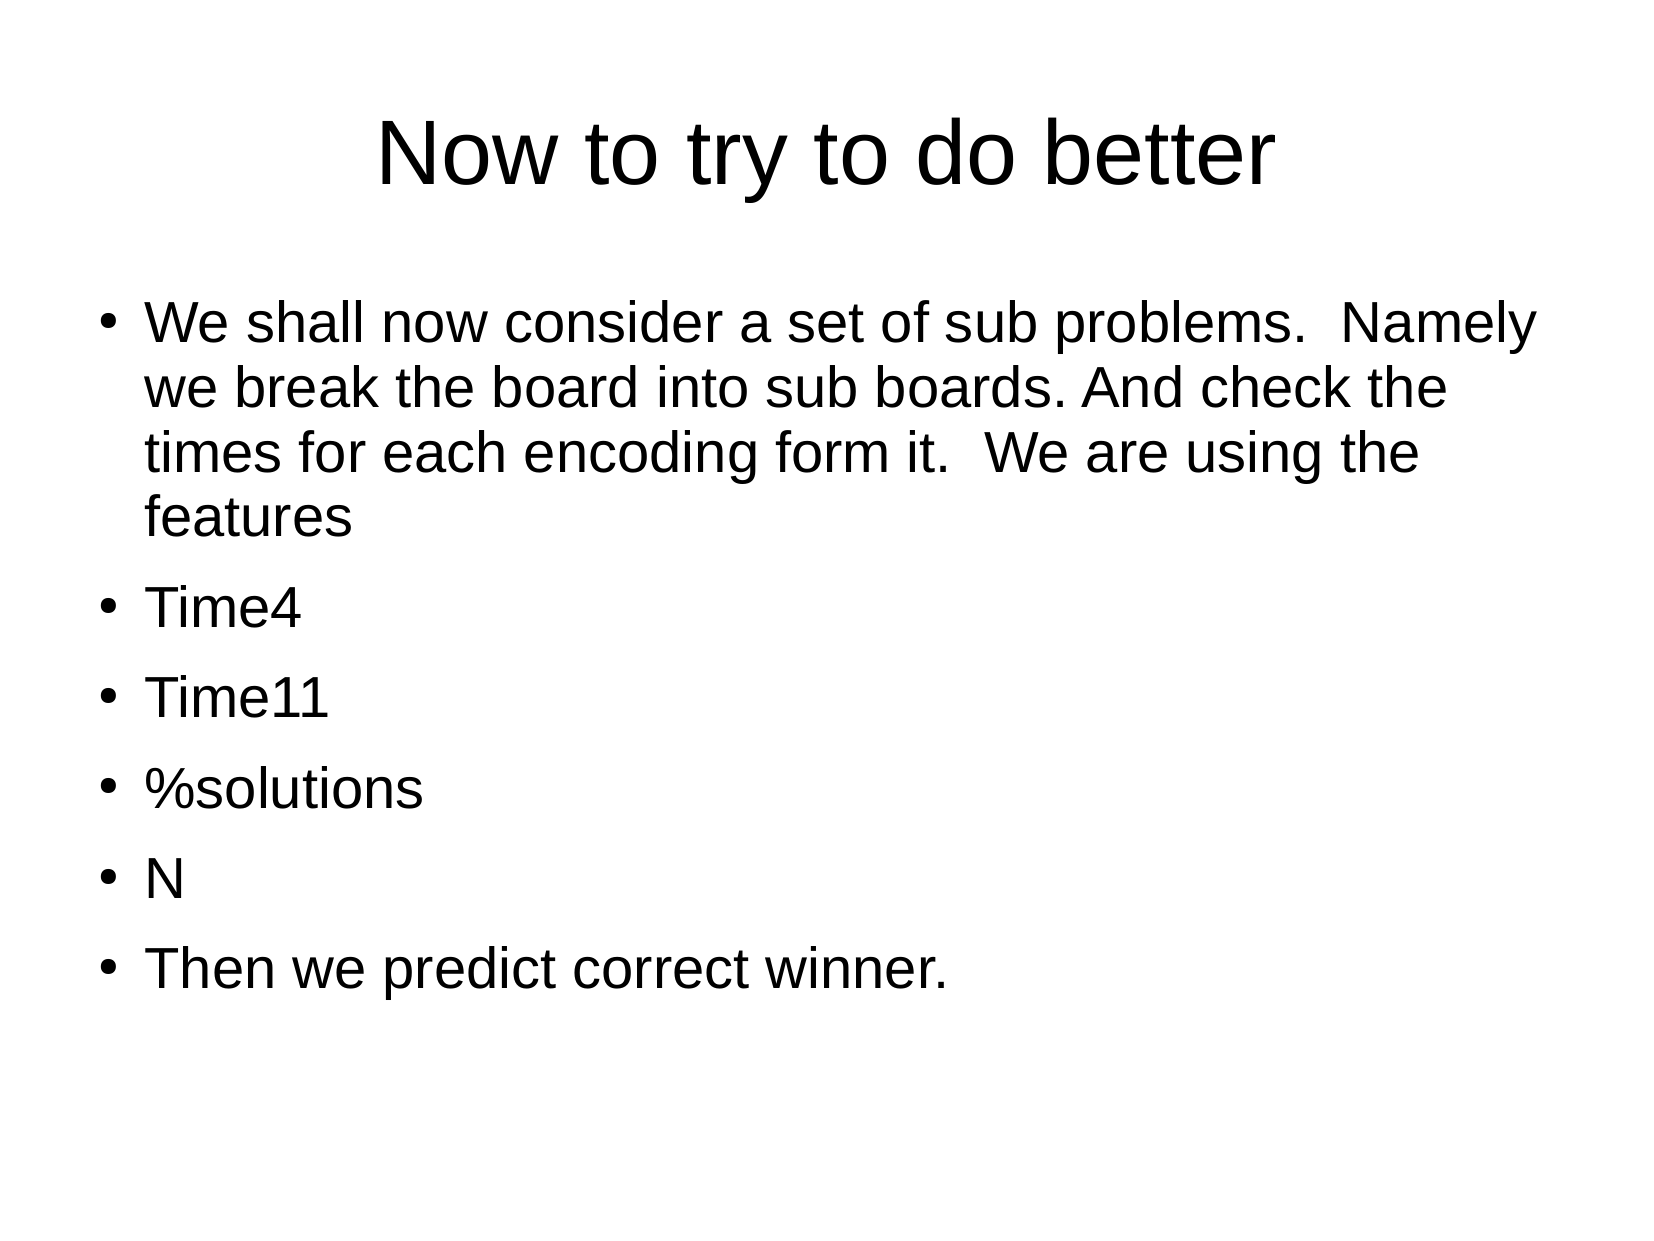

# Now to try to do better
We shall now consider a set of sub problems. Namely we break the board into sub boards. And check the times for each encoding form it. We are using the features
Time4
Time11
%solutions
N
Then we predict correct winner.